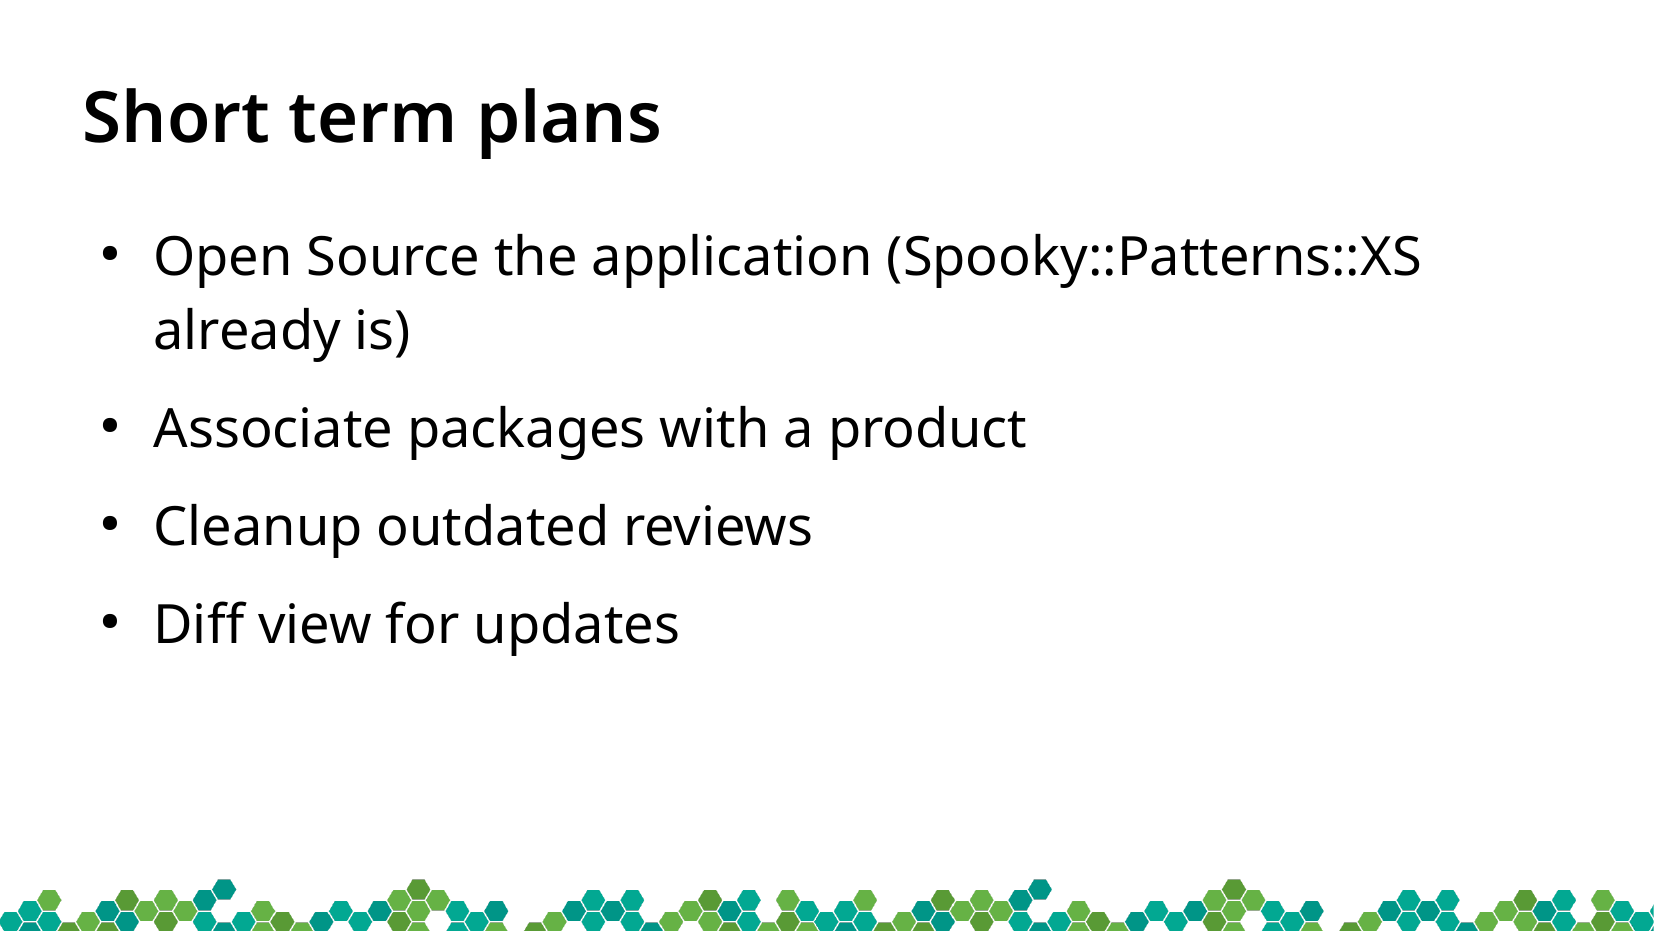

# Short term plans
Open Source the application (Spooky::Patterns::XS already is)
Associate packages with a product
Cleanup outdated reviews
Diff view for updates